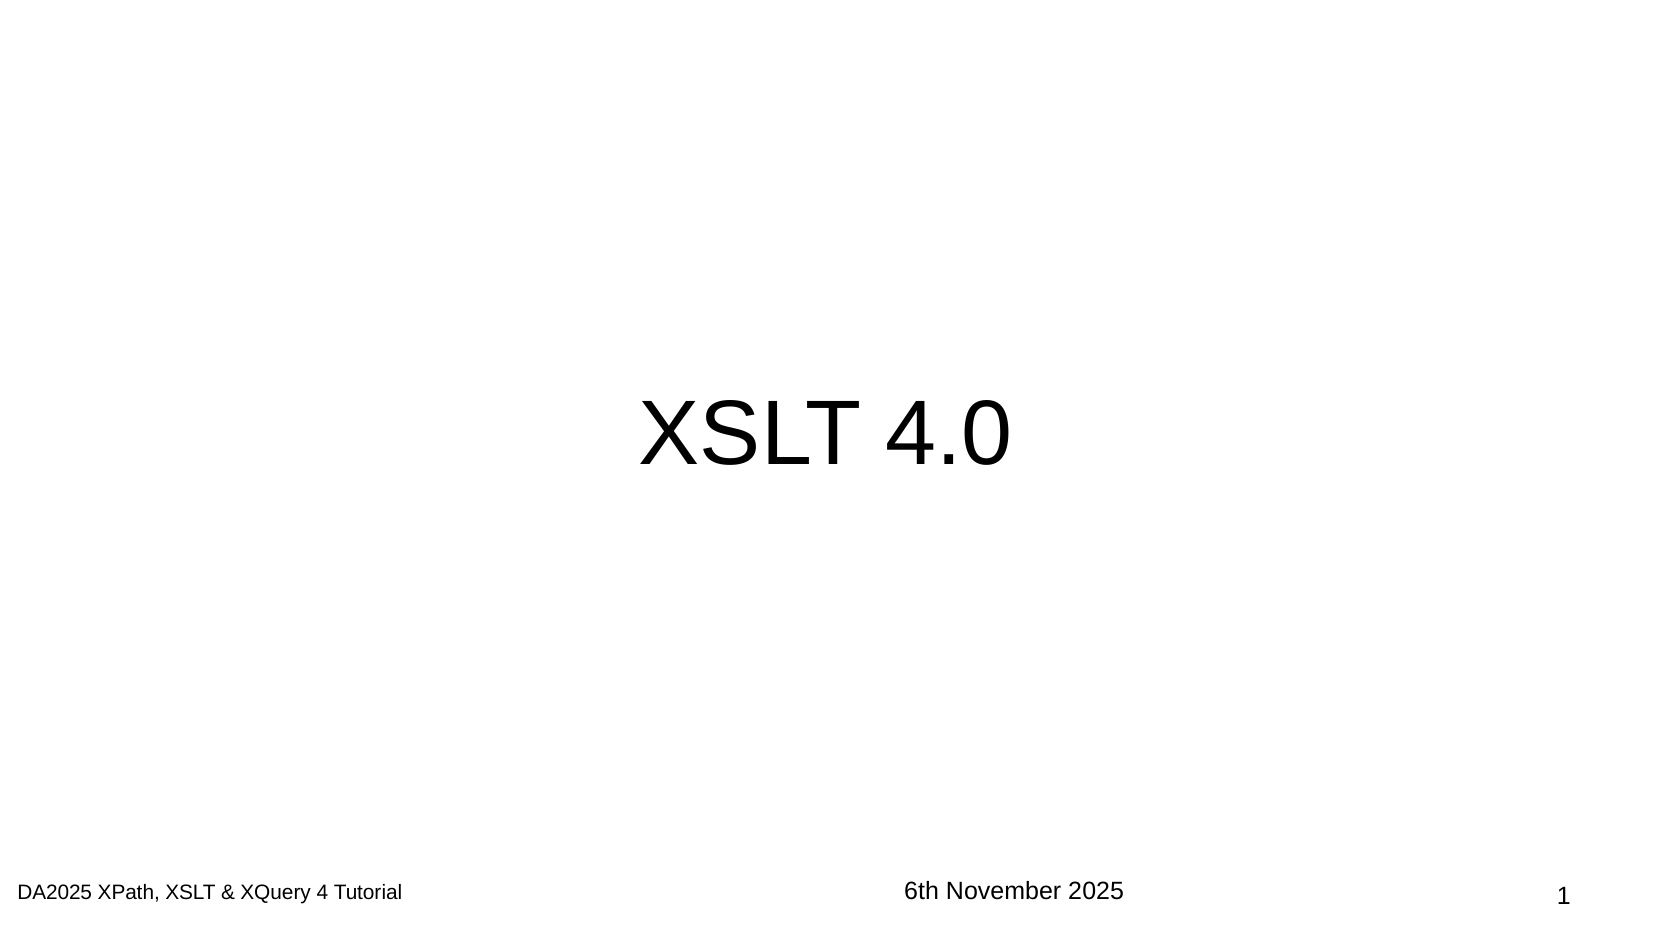

# XSLT 4.0
6th November 2025
DA2025 XPath, XSLT & XQuery 4 Tutorial
1